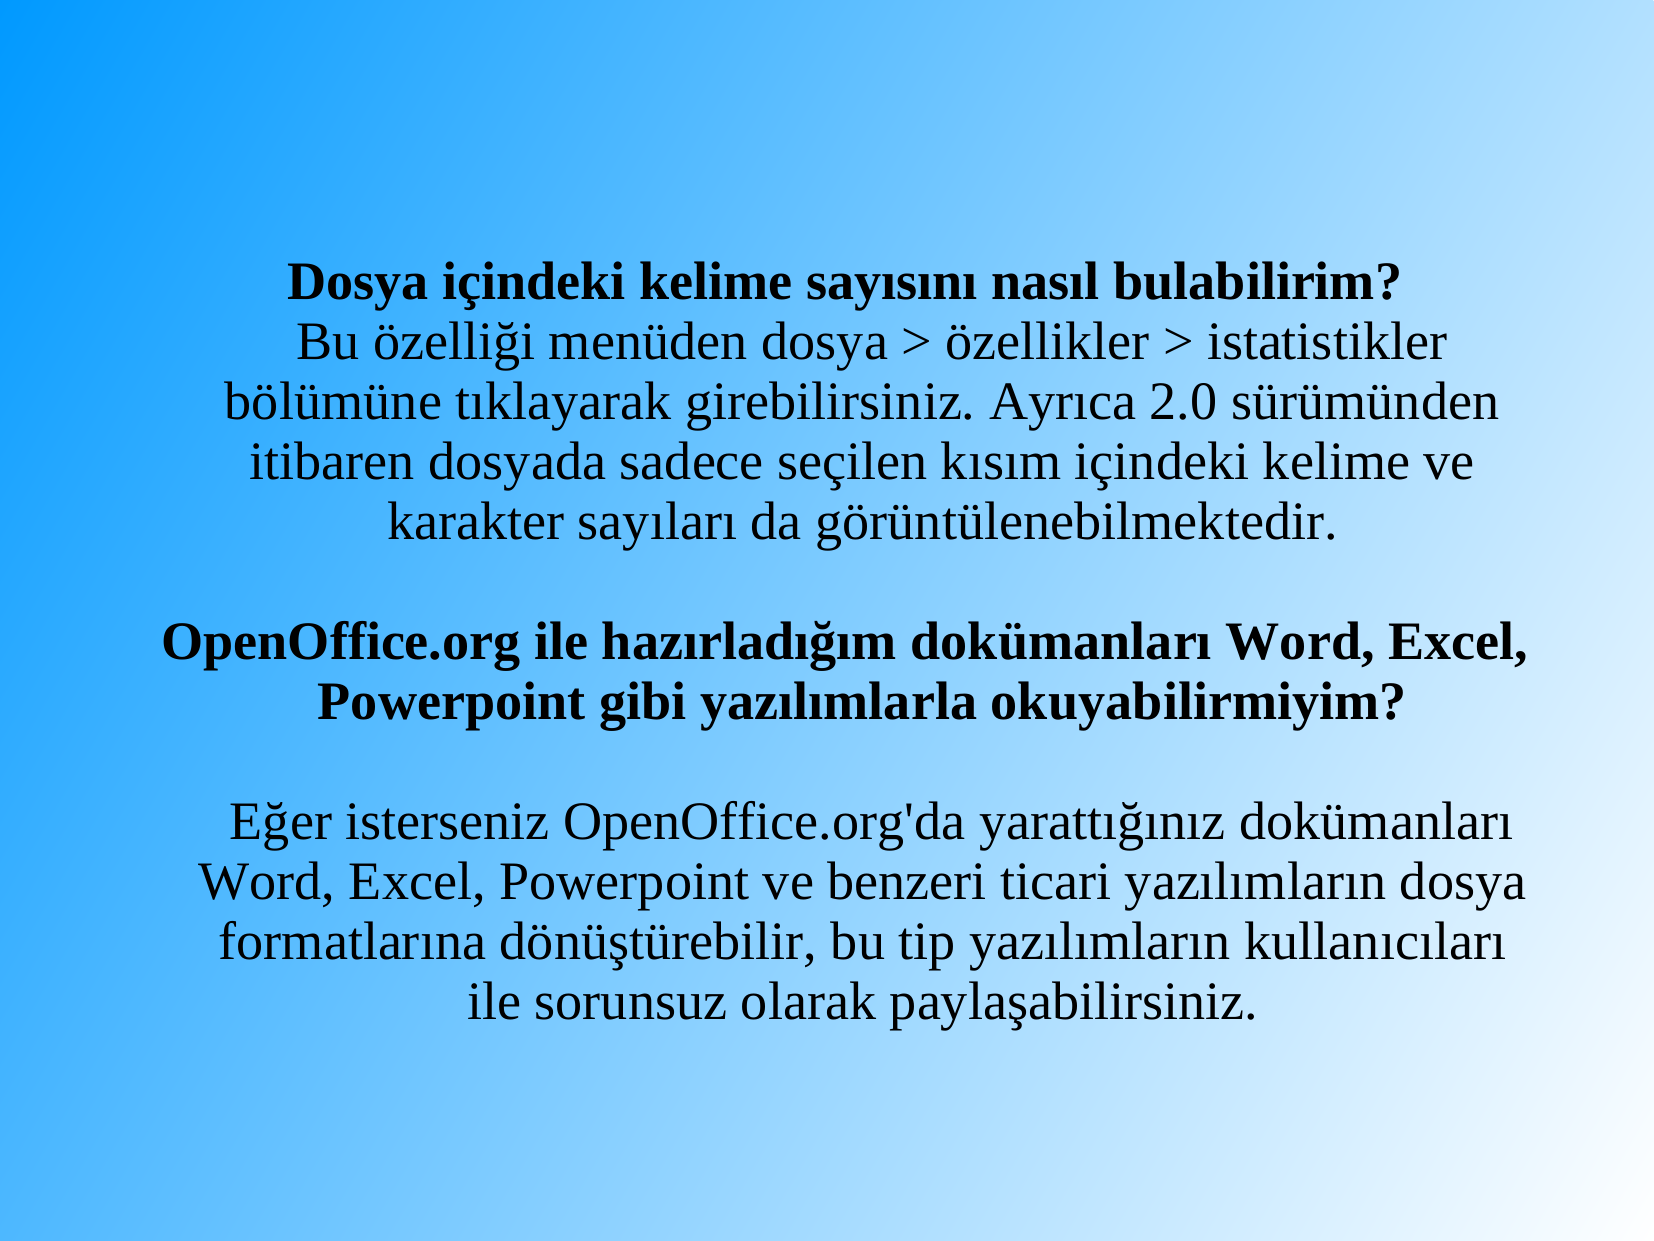

# Dosya içindeki kelime sayısını nasıl bulabilirim?
 Bu özelliği menüden dosya > özellikler > istatistikler bölümüne tıklayarak girebilirsiniz. Ayrıca 2.0 sürümünden itibaren dosyada sadece seçilen kısım içindeki kelime ve karakter sayıları da görüntülenebilmektedir.
OpenOffice.org ile hazırladığım dokümanları Word, Excel, Powerpoint gibi yazılımlarla okuyabilirmiyim?
 Eğer isterseniz OpenOffice.org'da yarattığınız dokümanları Word, Excel, Powerpoint ve benzeri ticari yazılımların dosya formatlarına dönüştürebilir, bu tip yazılımların kullanıcıları ile sorunsuz olarak paylaşabilirsiniz.